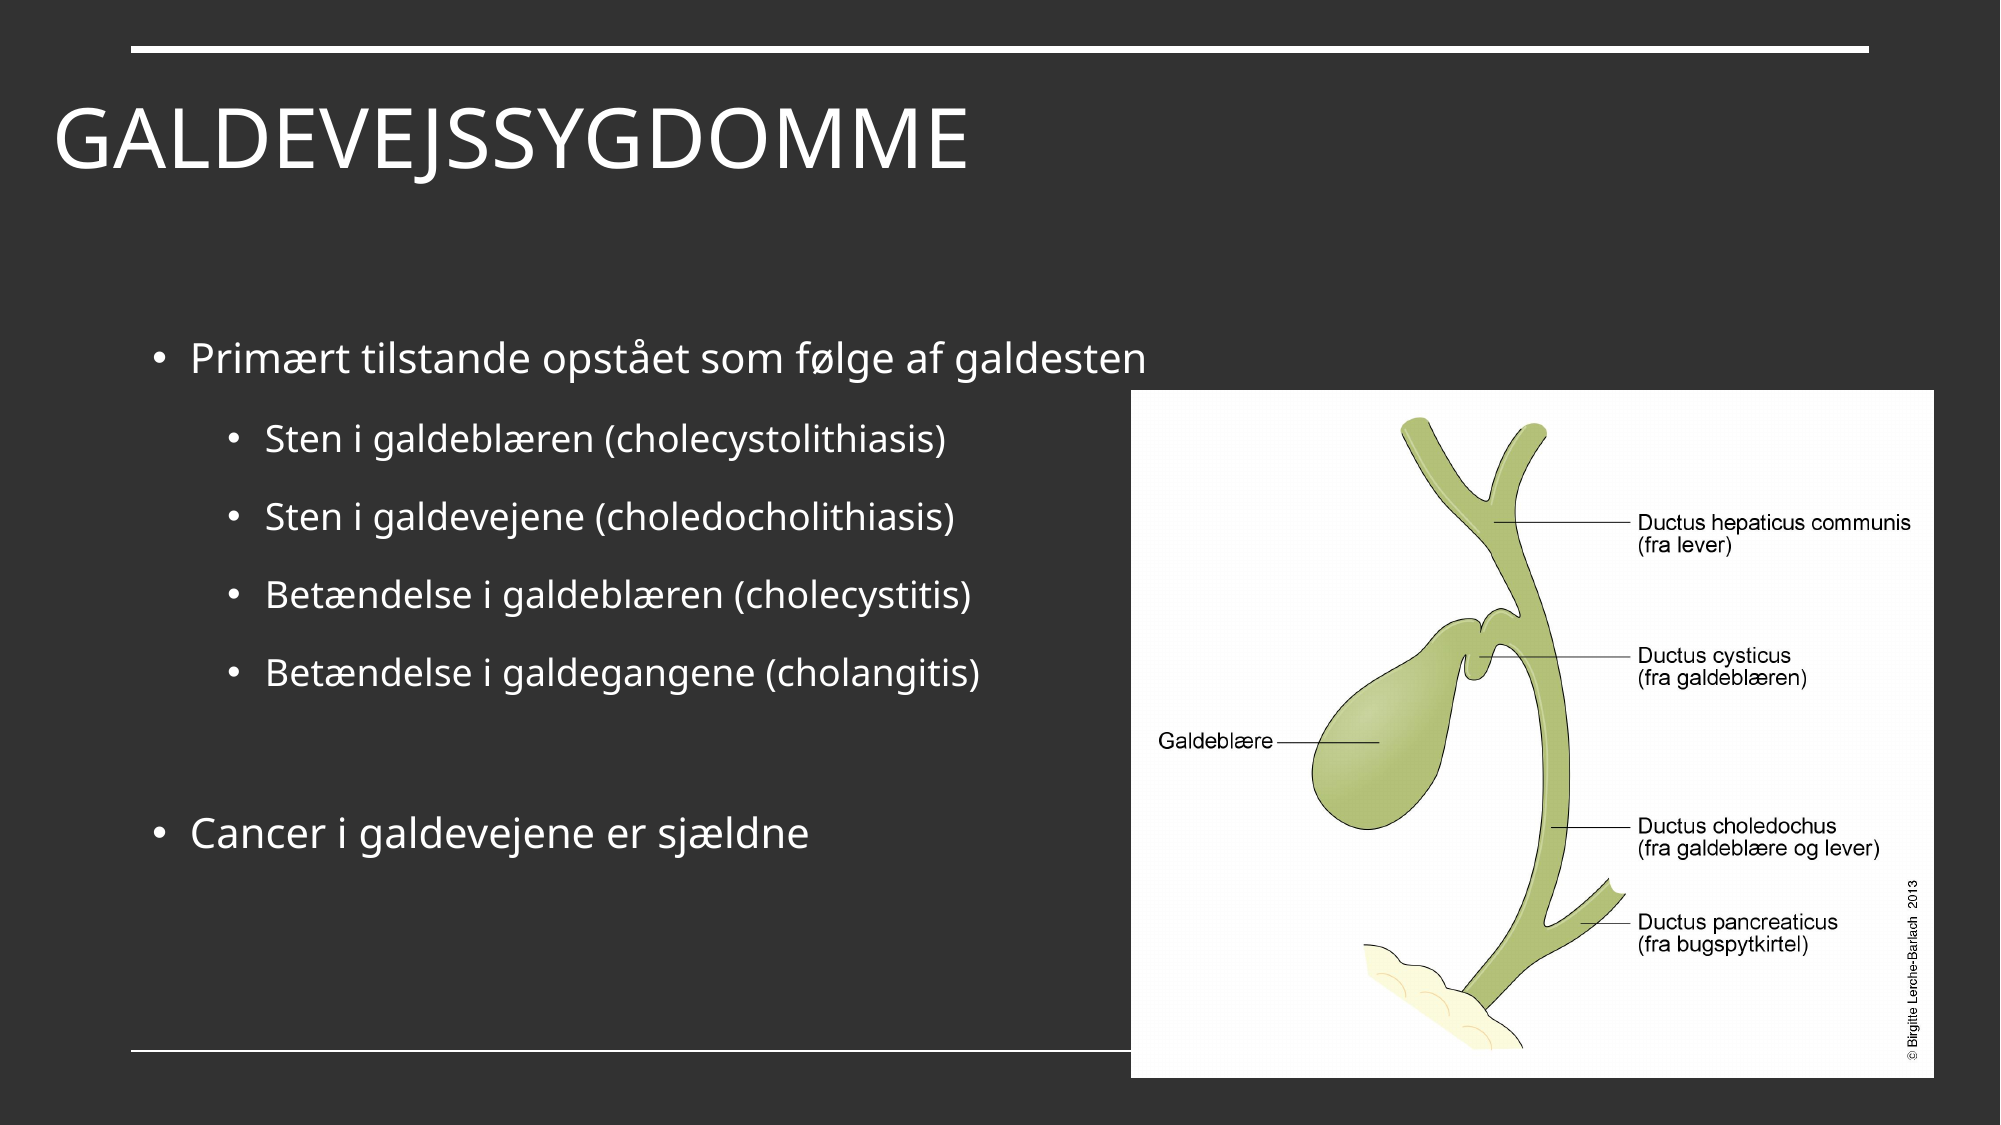

# Galdevejssygdomme
Primært tilstande opstået som følge af galdesten
Sten i galdeblæren (cholecystolithiasis)
Sten i galdevejene (choledocholithiasis)
Betændelse i galdeblæren (cholecystitis)
Betændelse i galdegangene (cholangitis)
Cancer i galdevejene er sjældne